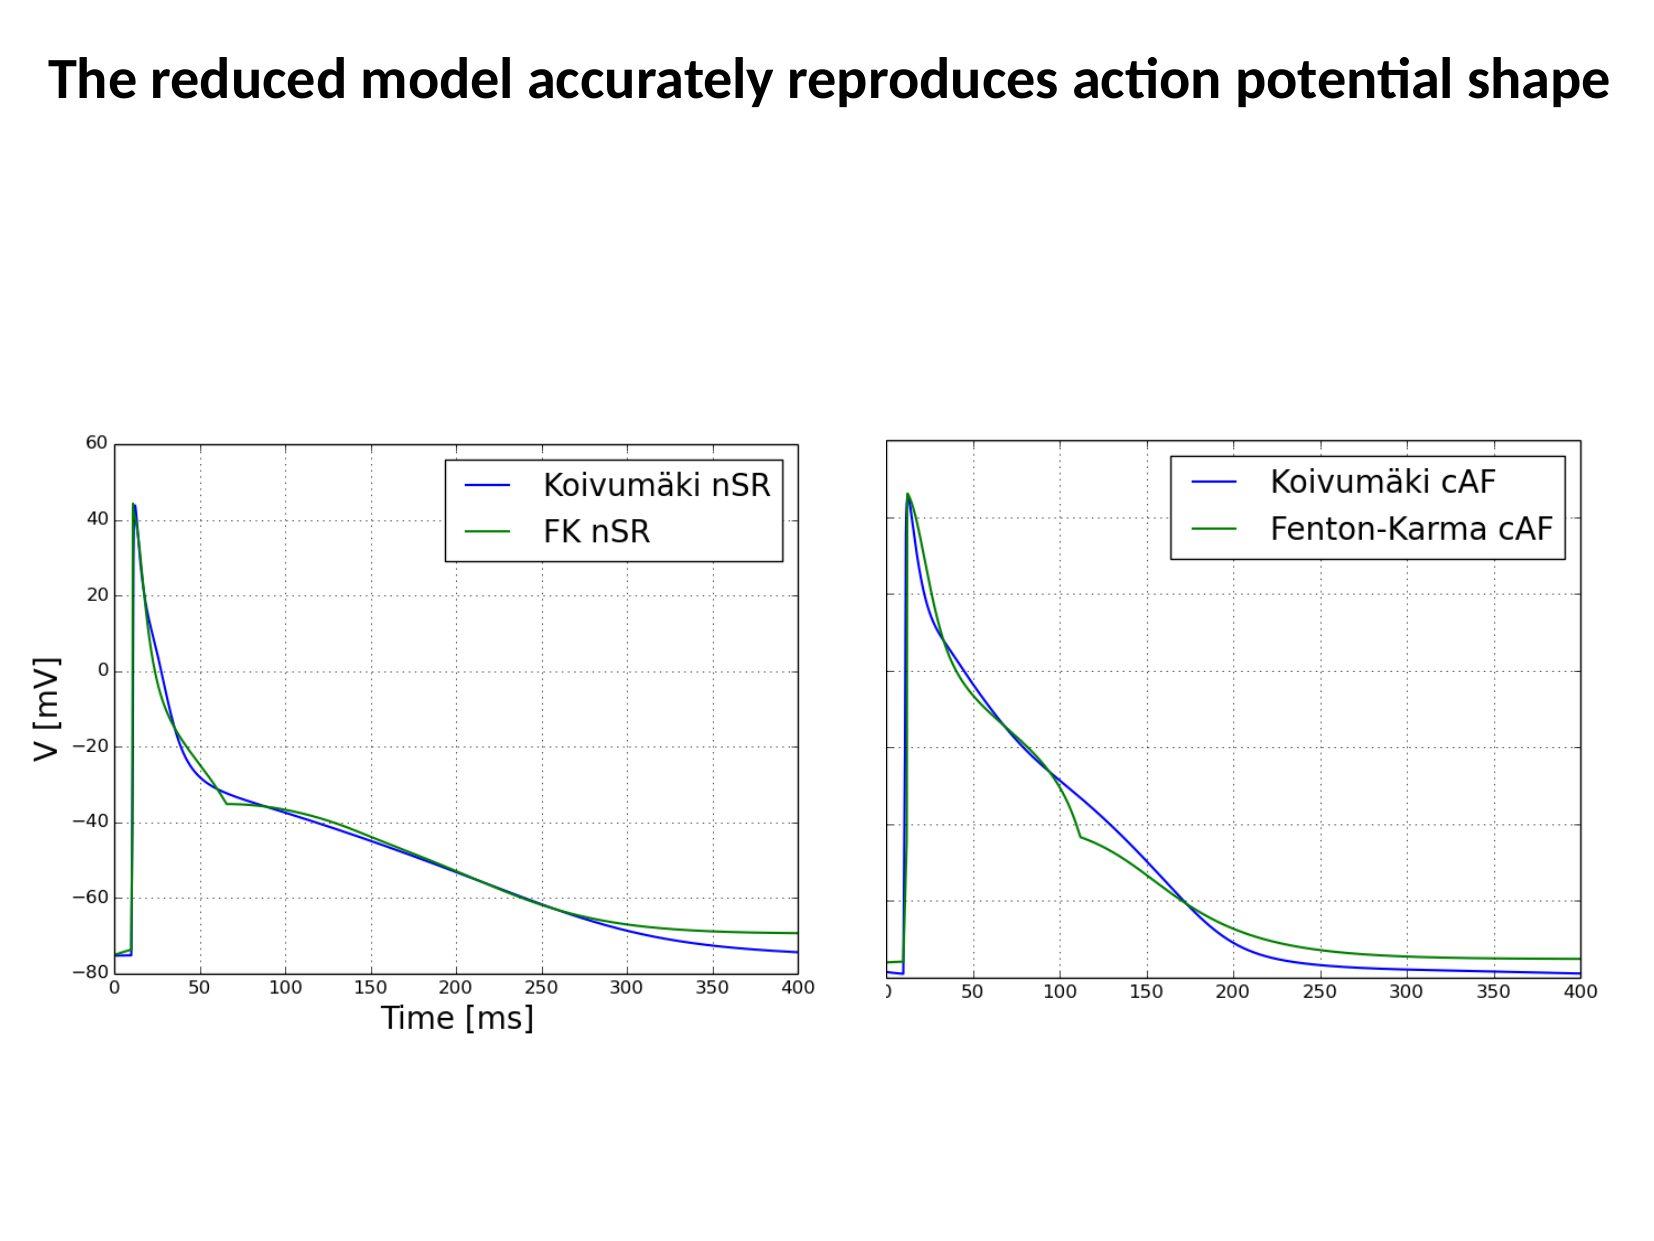

The reduced model accurately reproduces action potential shape